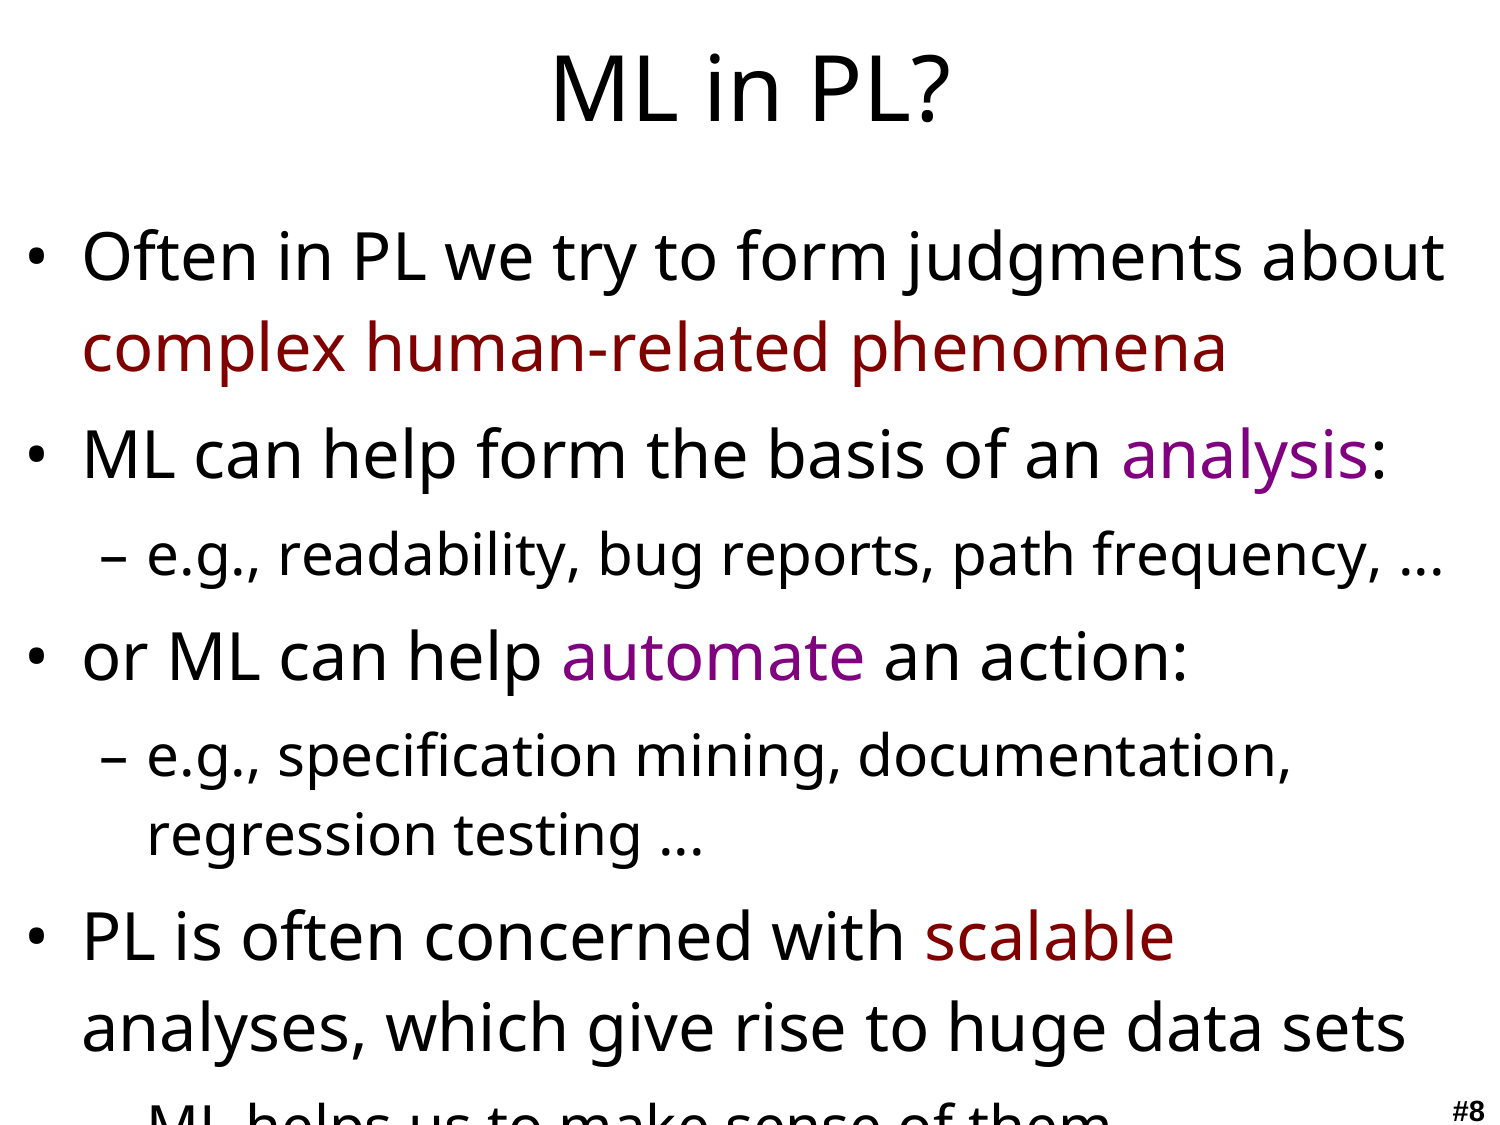

# ML in PL?
Often in PL we try to form judgments about complex human-related phenomena
ML can help form the basis of an analysis:
e.g., readability, bug reports, path frequency, ...
or ML can help automate an action:
e.g., specification mining, documentation, regression testing ...
PL is often concerned with scalable analyses, which give rise to huge data sets
ML helps us to make sense of them
8